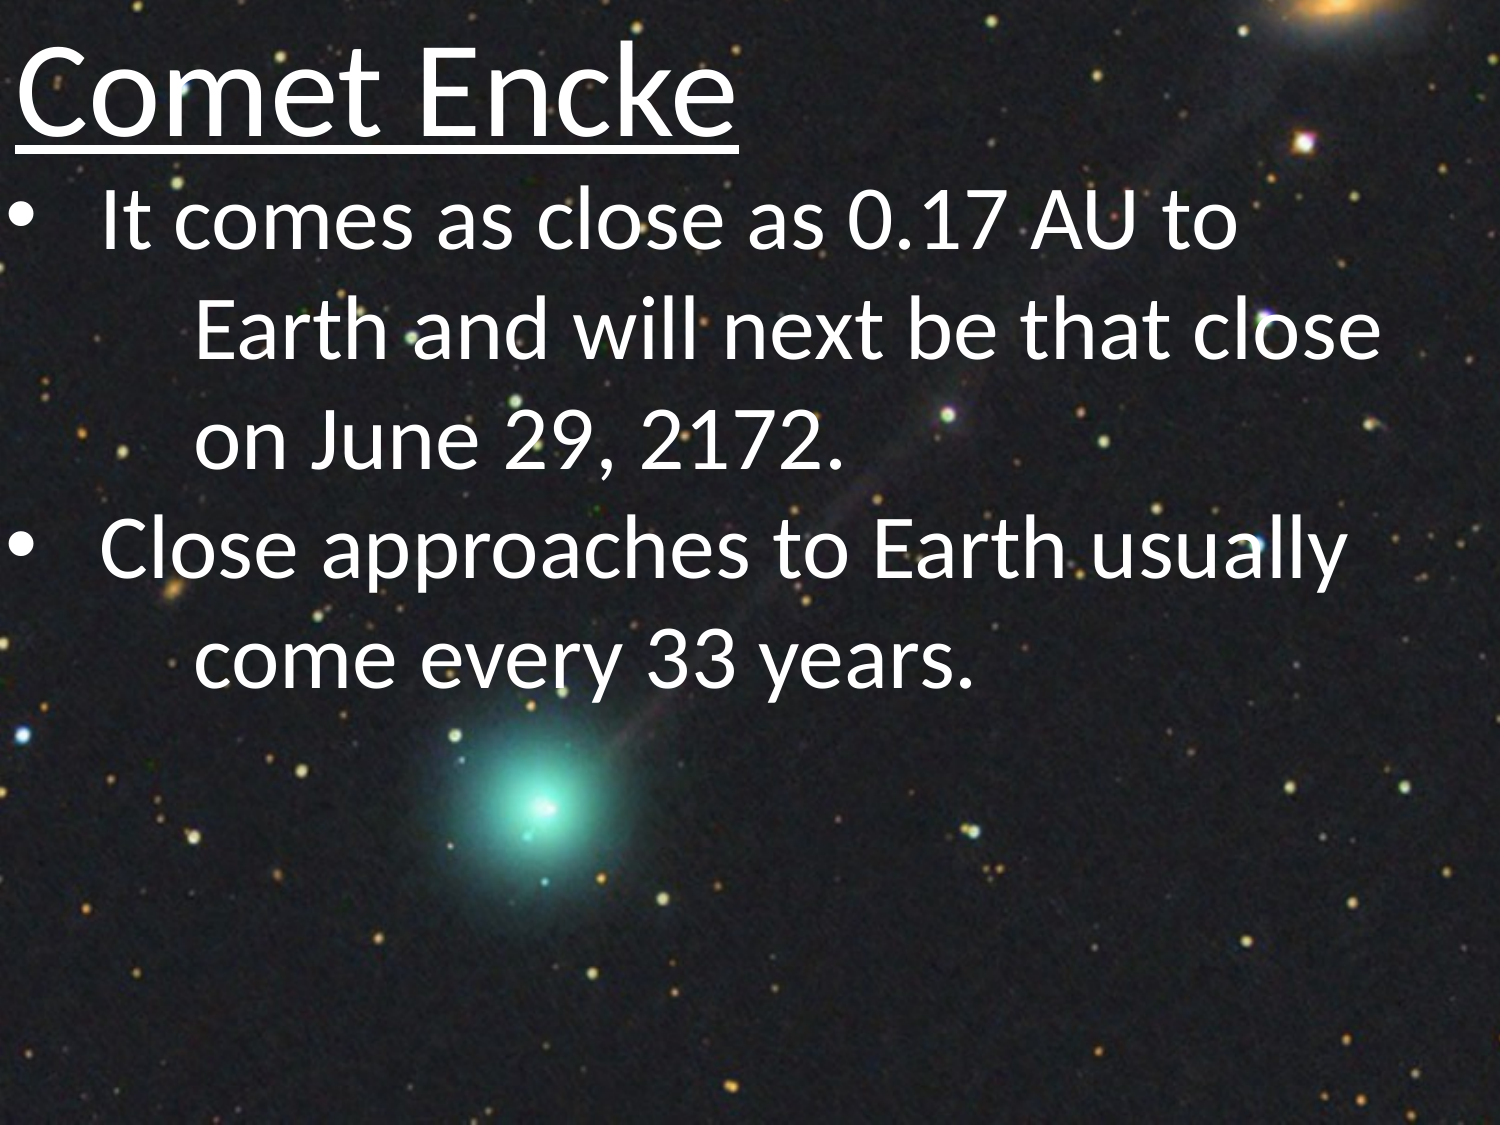

Comet Encke
It comes as close as 0.17 AU to Earth and will next be that close on June 29, 2172.
Close approaches to Earth usually come every 33 years.